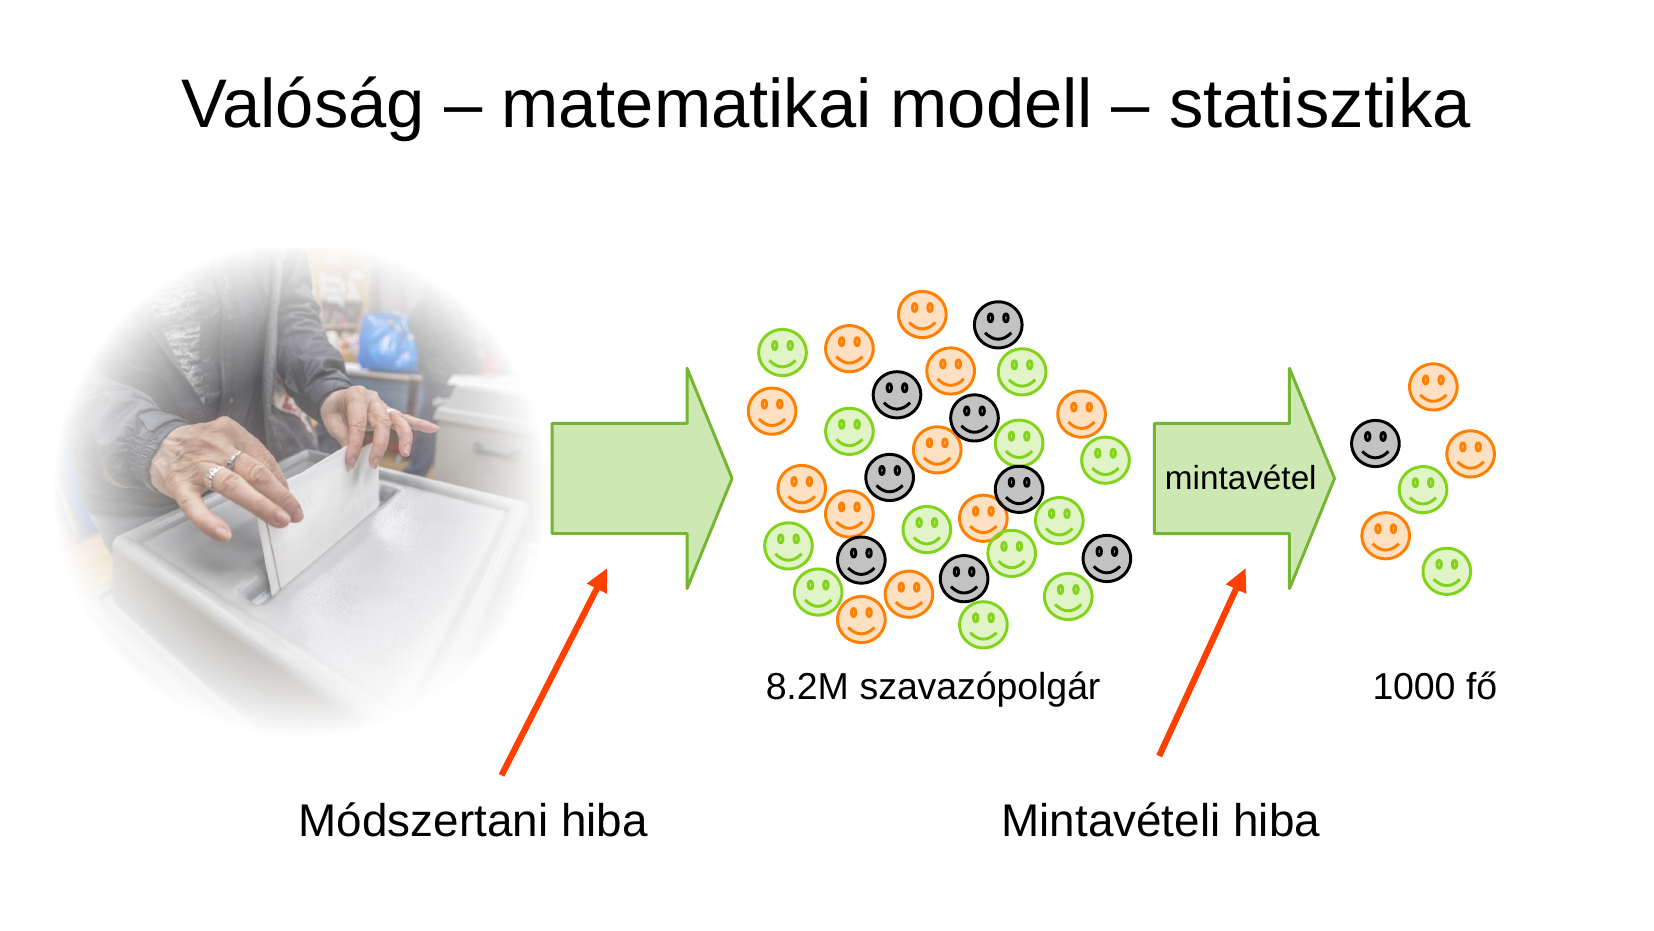

# Valóság – matematikai modell – statisztika
mintavétel
8.2M szavazópolgár 1000 fő
Módszertani hiba
Mintavételi hiba